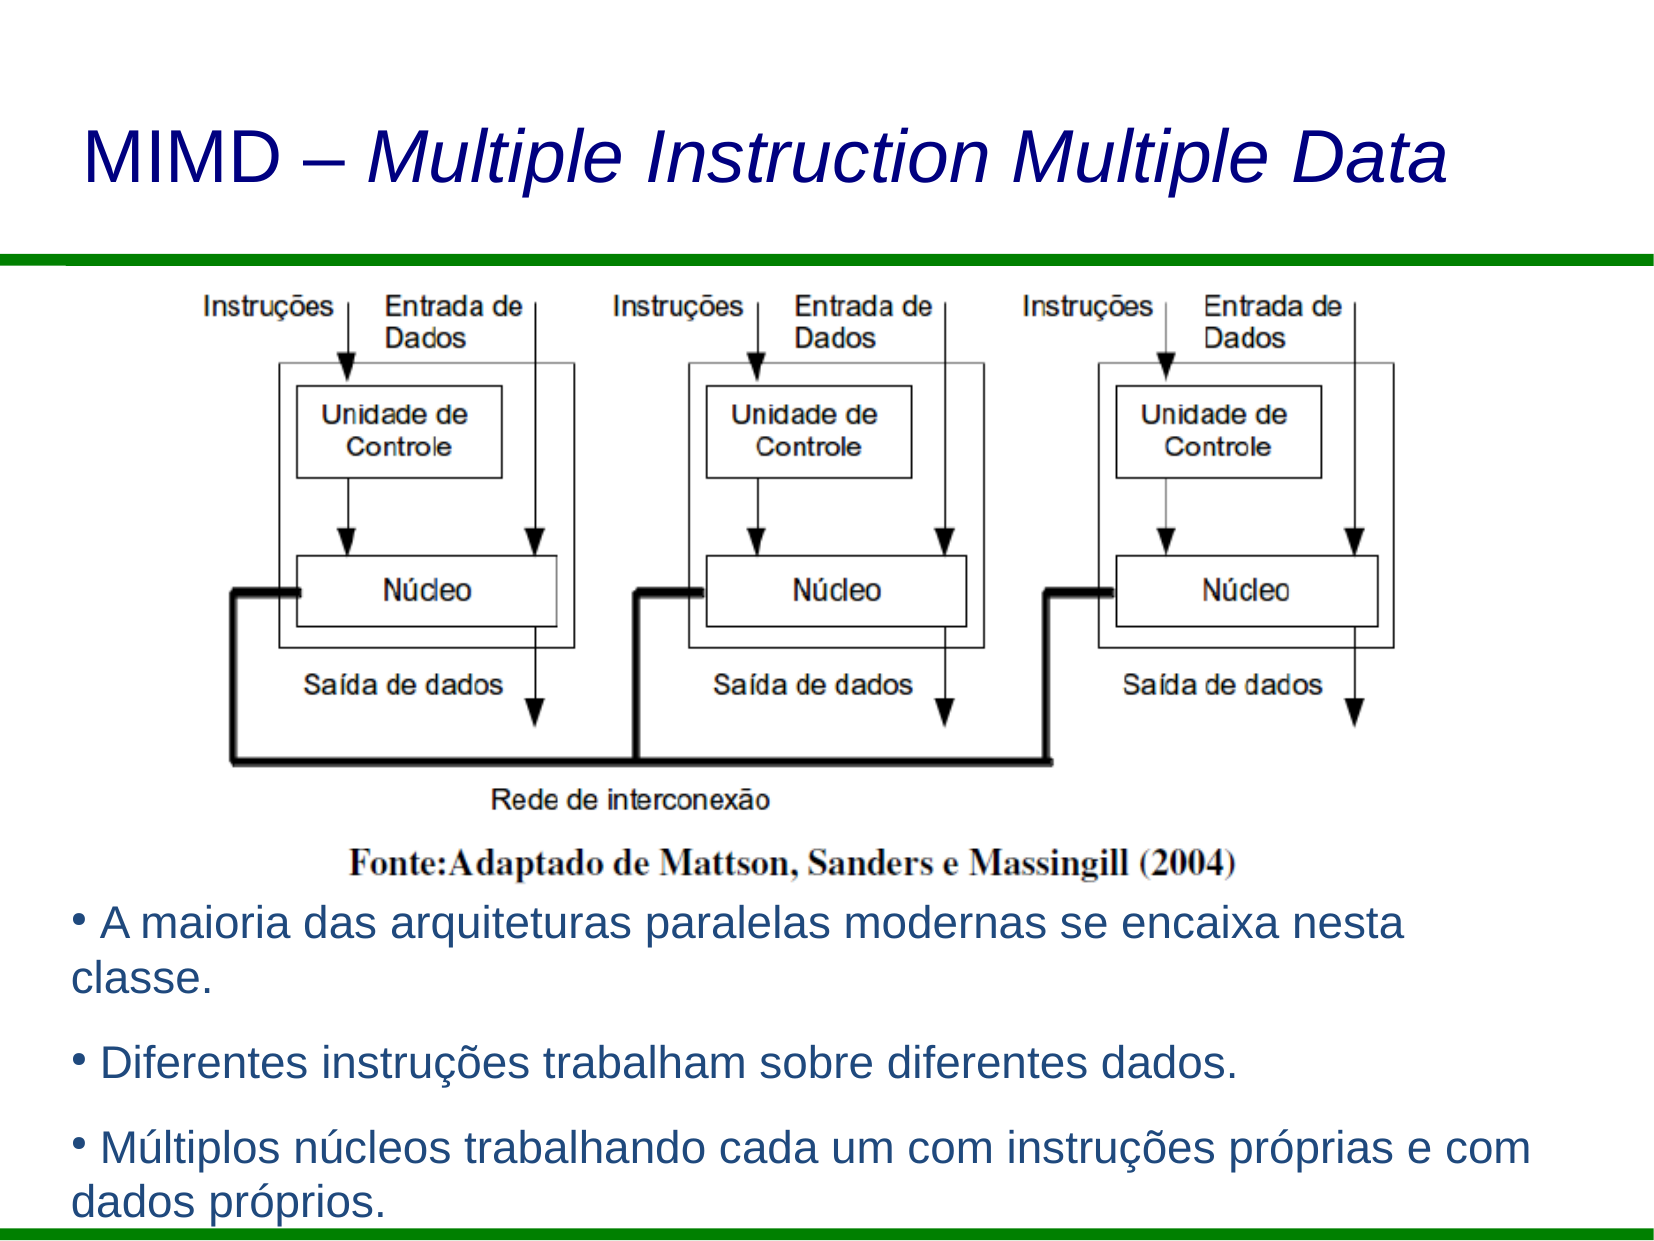

MIMD – Multiple Instruction Multiple Data
 A maioria das arquiteturas paralelas modernas se encaixa nesta classe.
 Diferentes instruções trabalham sobre diferentes dados.
 Múltiplos núcleos trabalhando cada um com instruções próprias e com dados próprios.